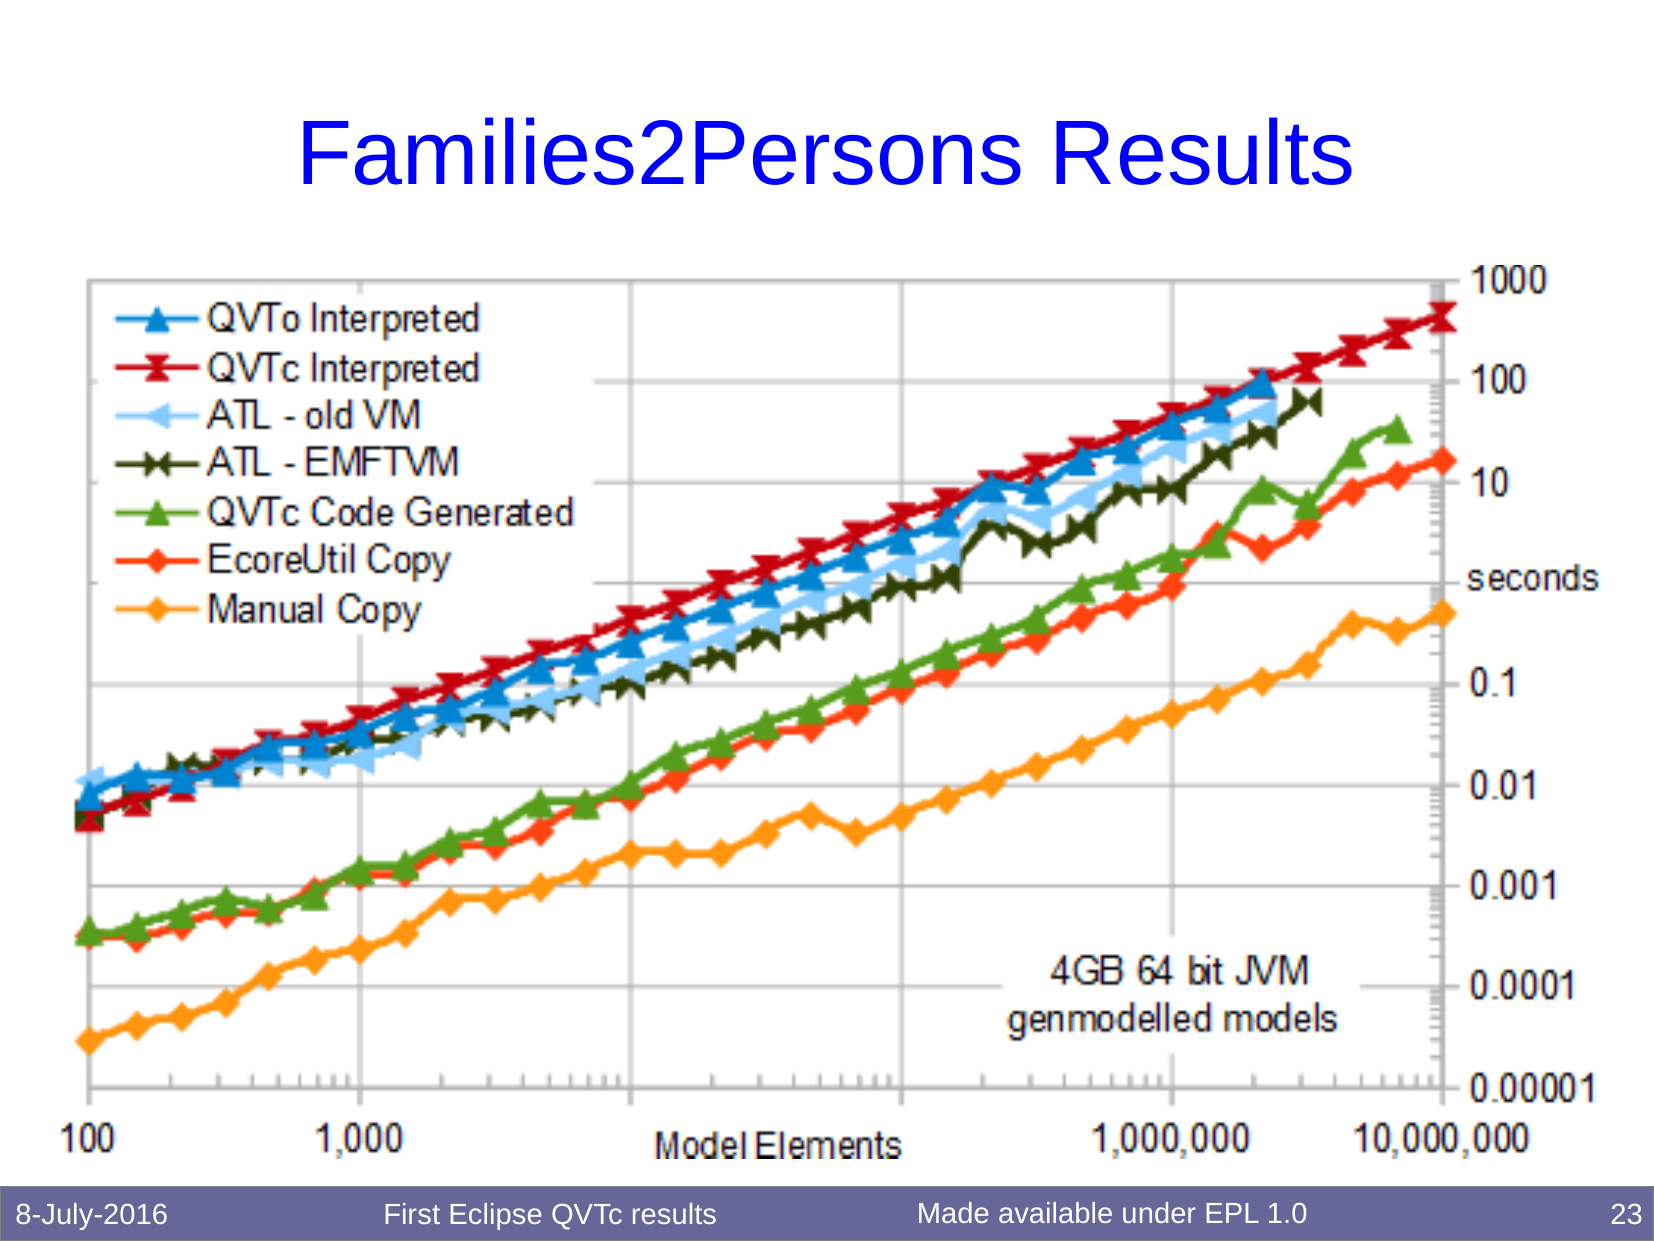

# Families2Persons Results
8-July-2016
First Eclipse QVTc results
23